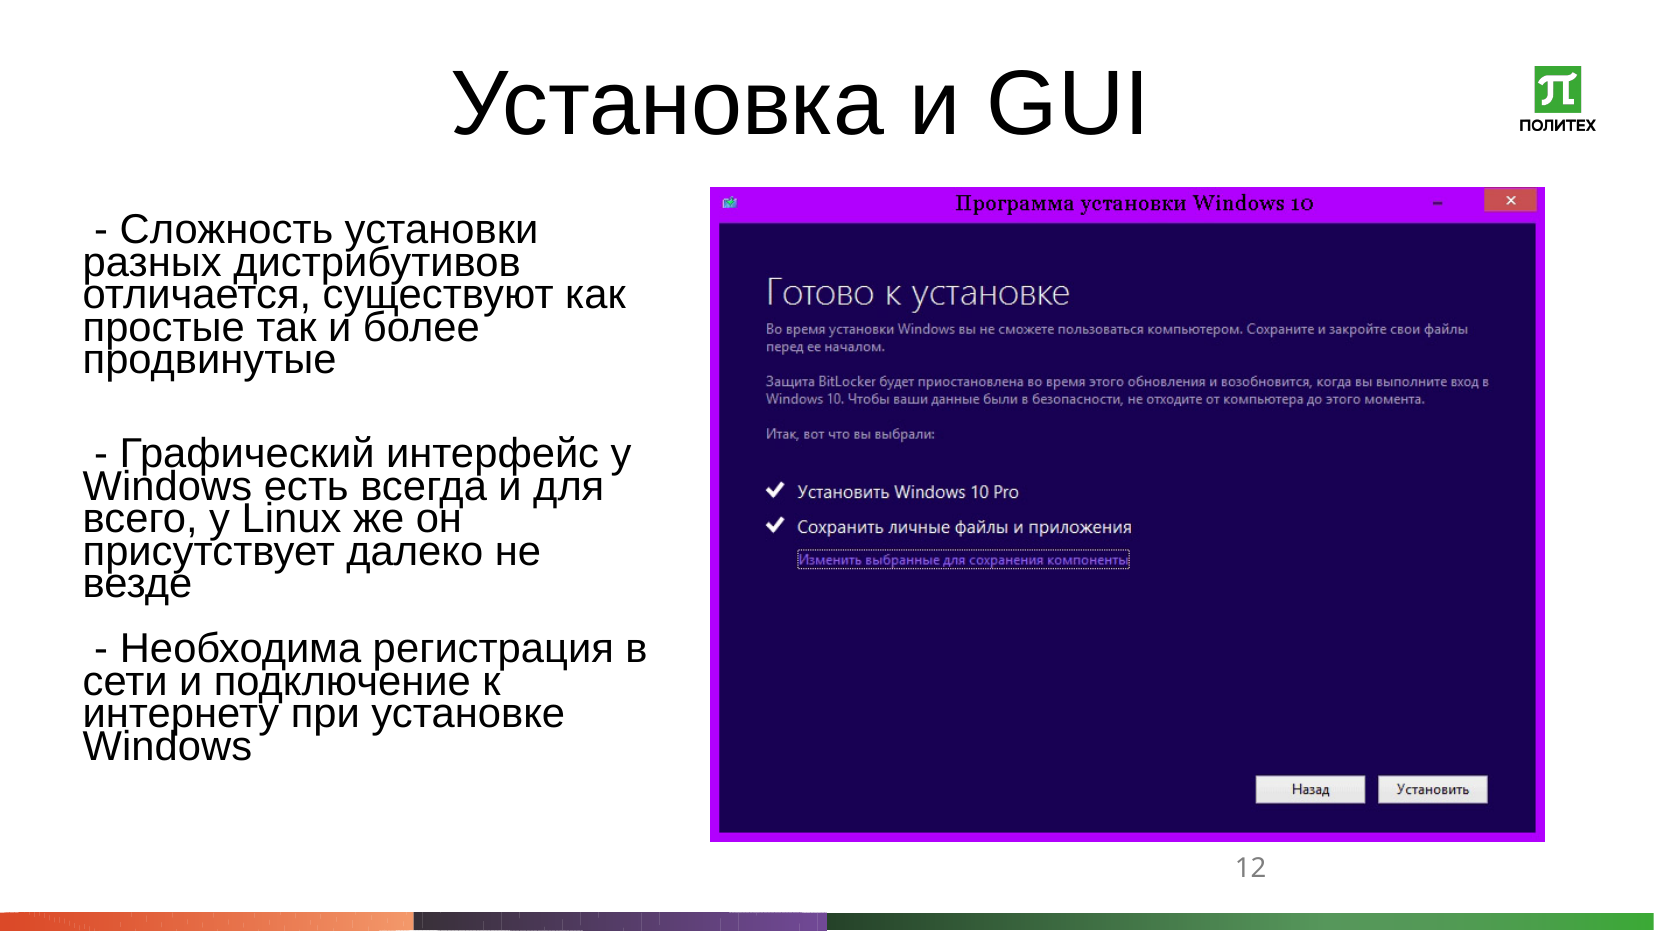

Установка и GUI
 - Сложность установки разных дистрибутивов отличается, существуют как простые так и более продвинутые
 - Графический интерфейс у Windows есть всегда и для всего, у Linux же он присутствует далеко не везде
 - Необходима регистрация в сети и подключение к интернету при установке Windows